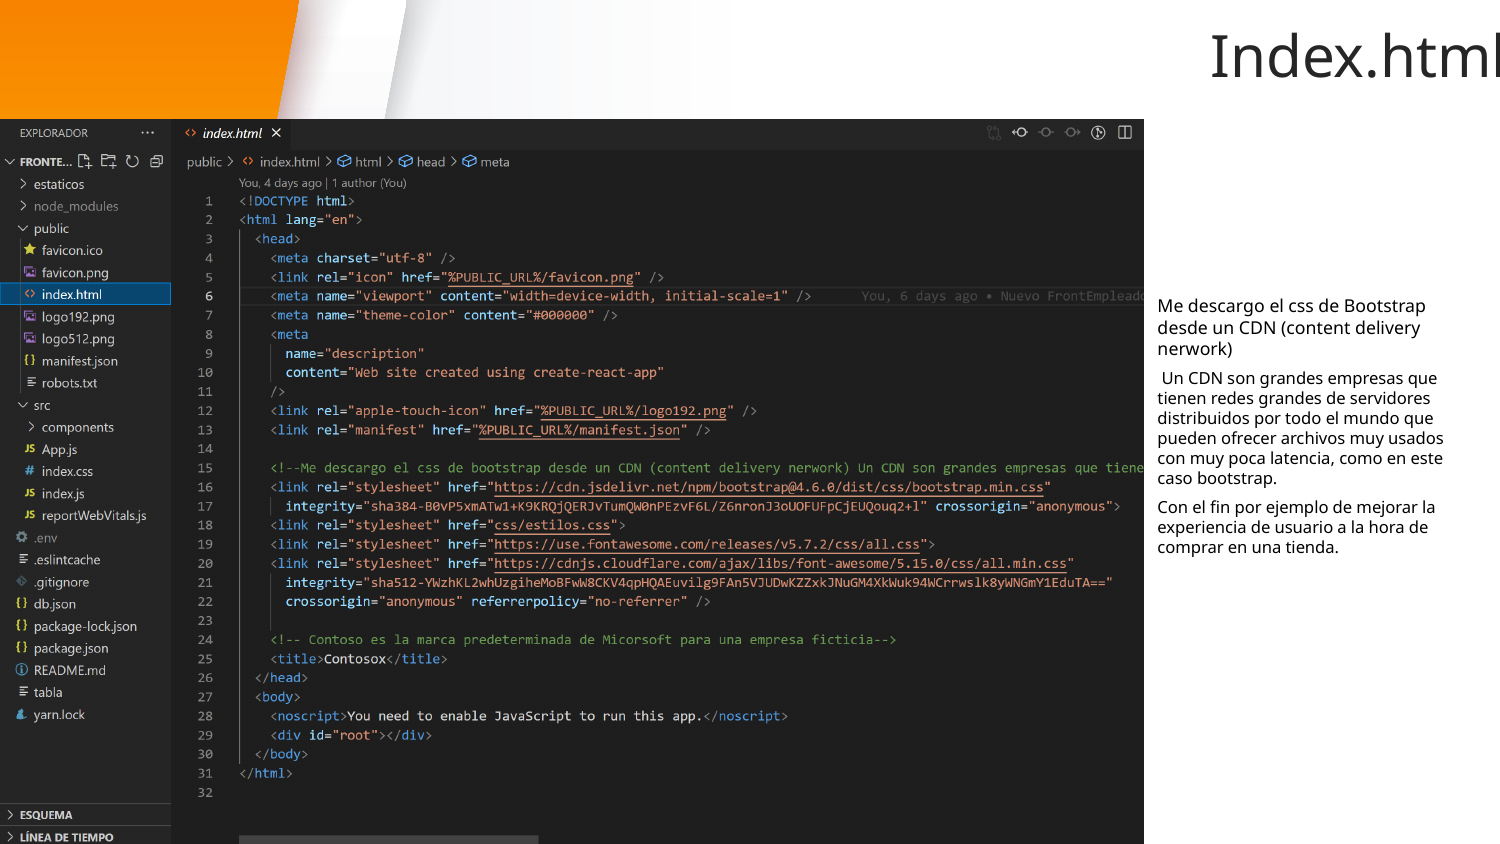

Index.html
Me descargo el css de Bootstrap desde un CDN (content delivery nerwork)
 Un CDN son grandes empresas que tienen redes grandes de servidores distribuidos por todo el mundo que pueden ofrecer archivos muy usados con muy poca latencia, como en este caso bootstrap.
Con el fin por ejemplo de mejorar la experiencia de usuario a la hora de comprar en una tienda.